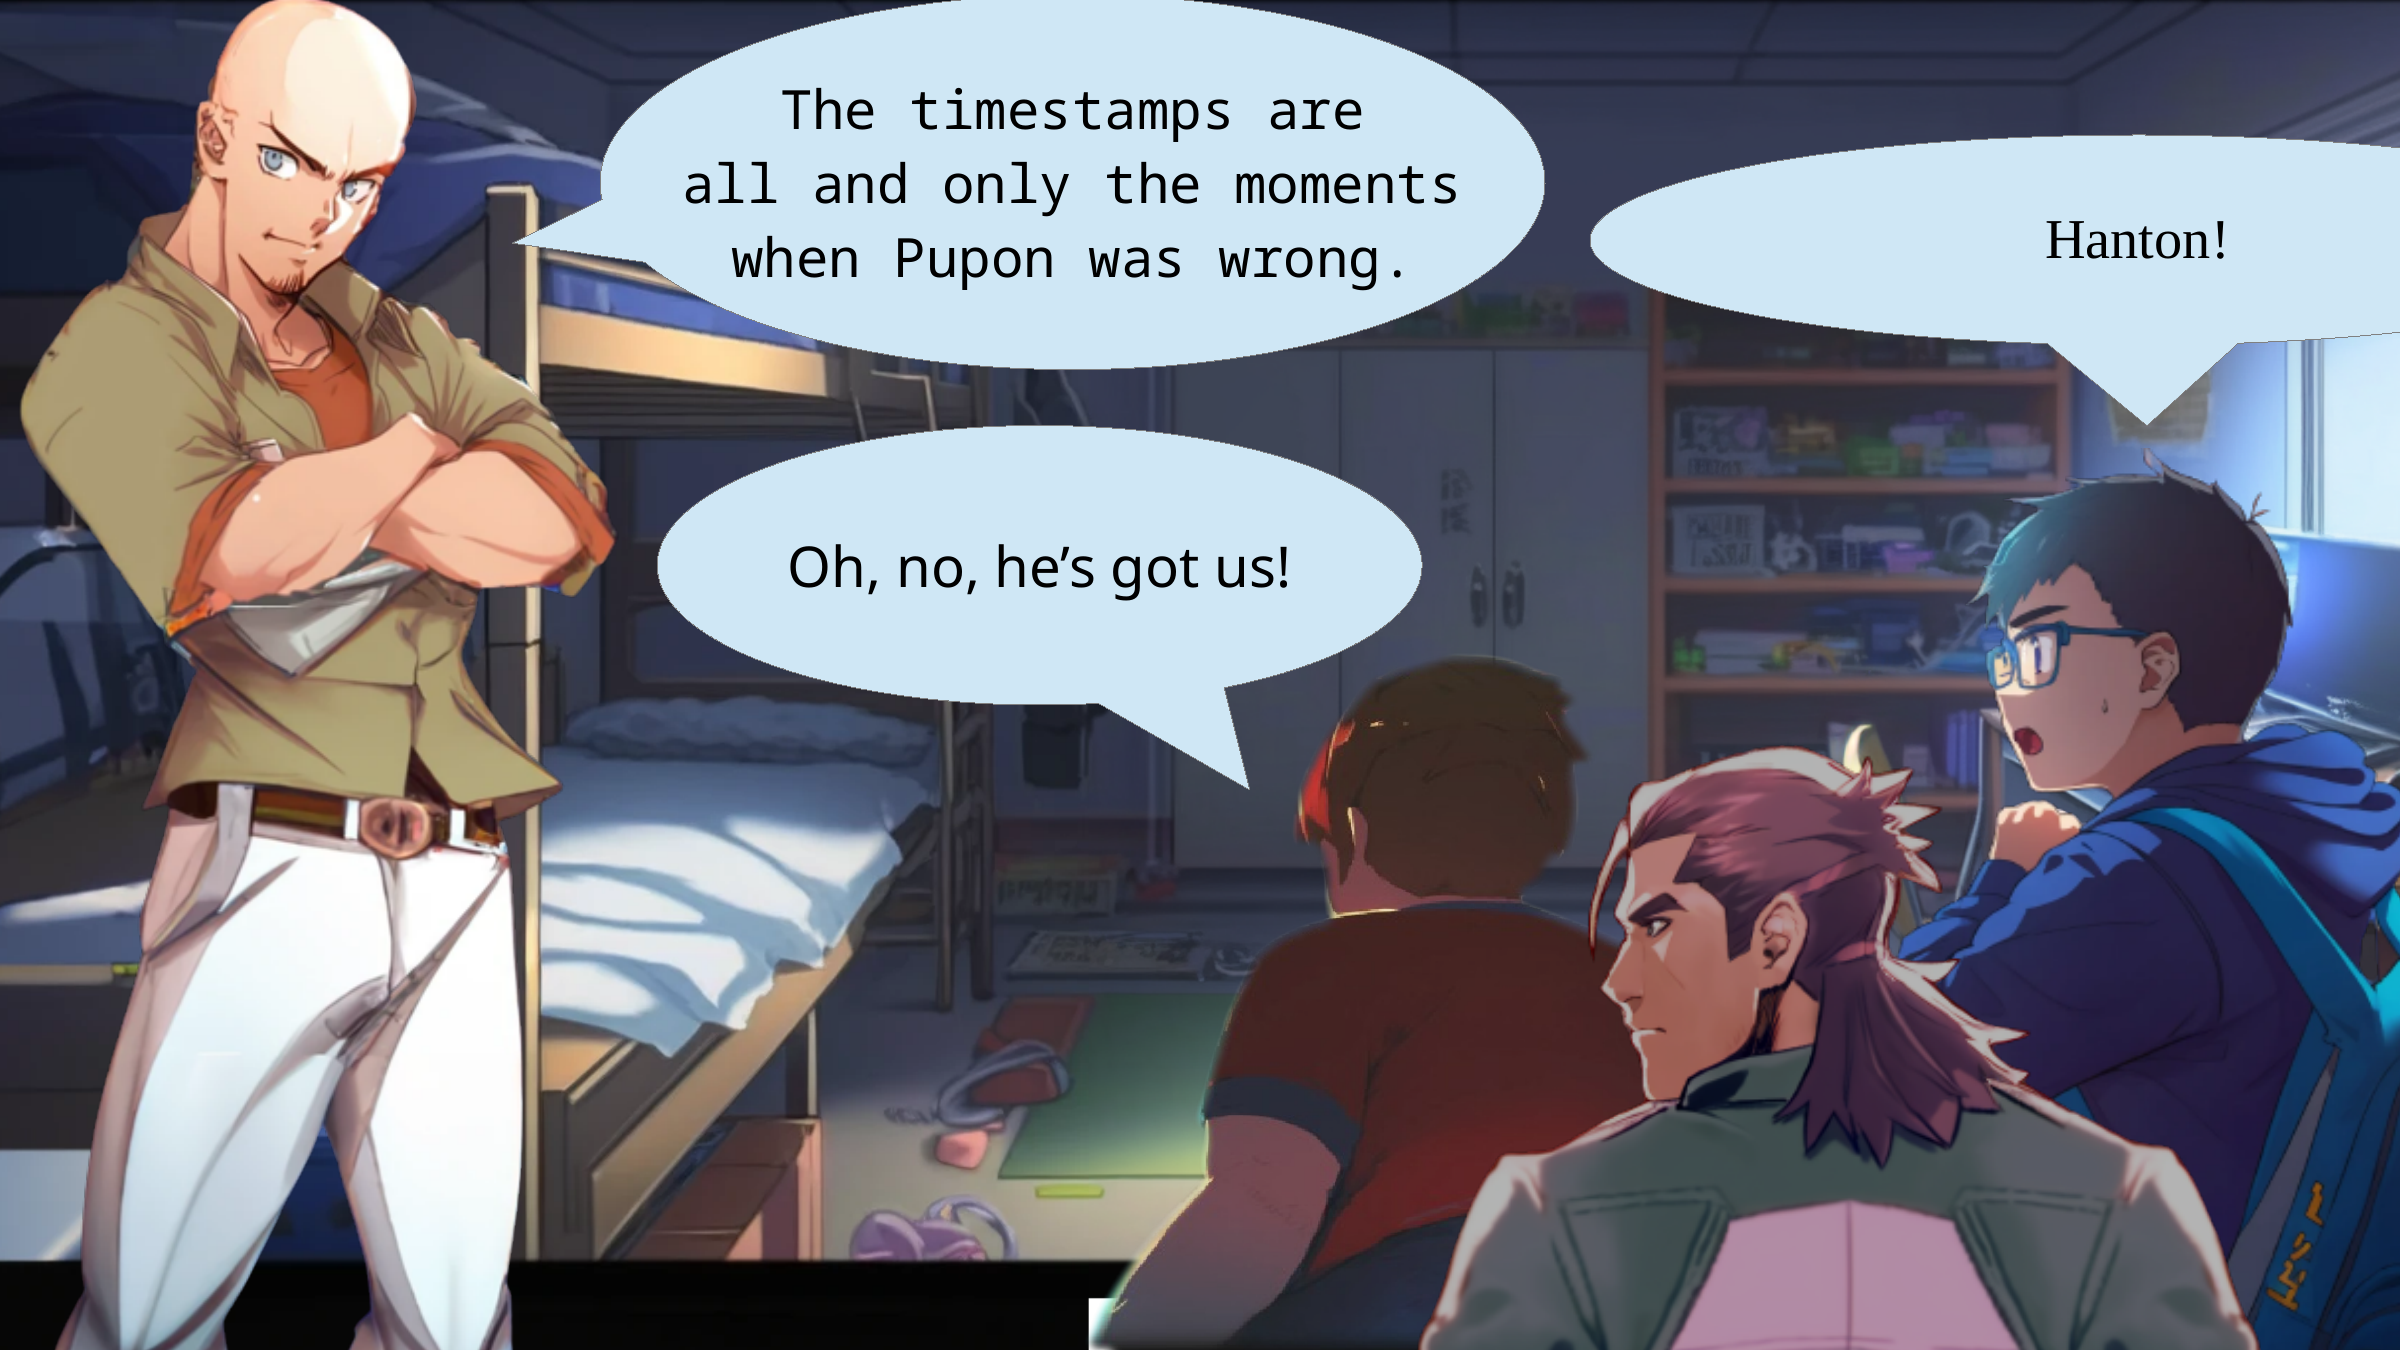

The timestamps are
 all and only the moments
when Pupon was wrong.
Hanton!
Oh, no, he’s got us!